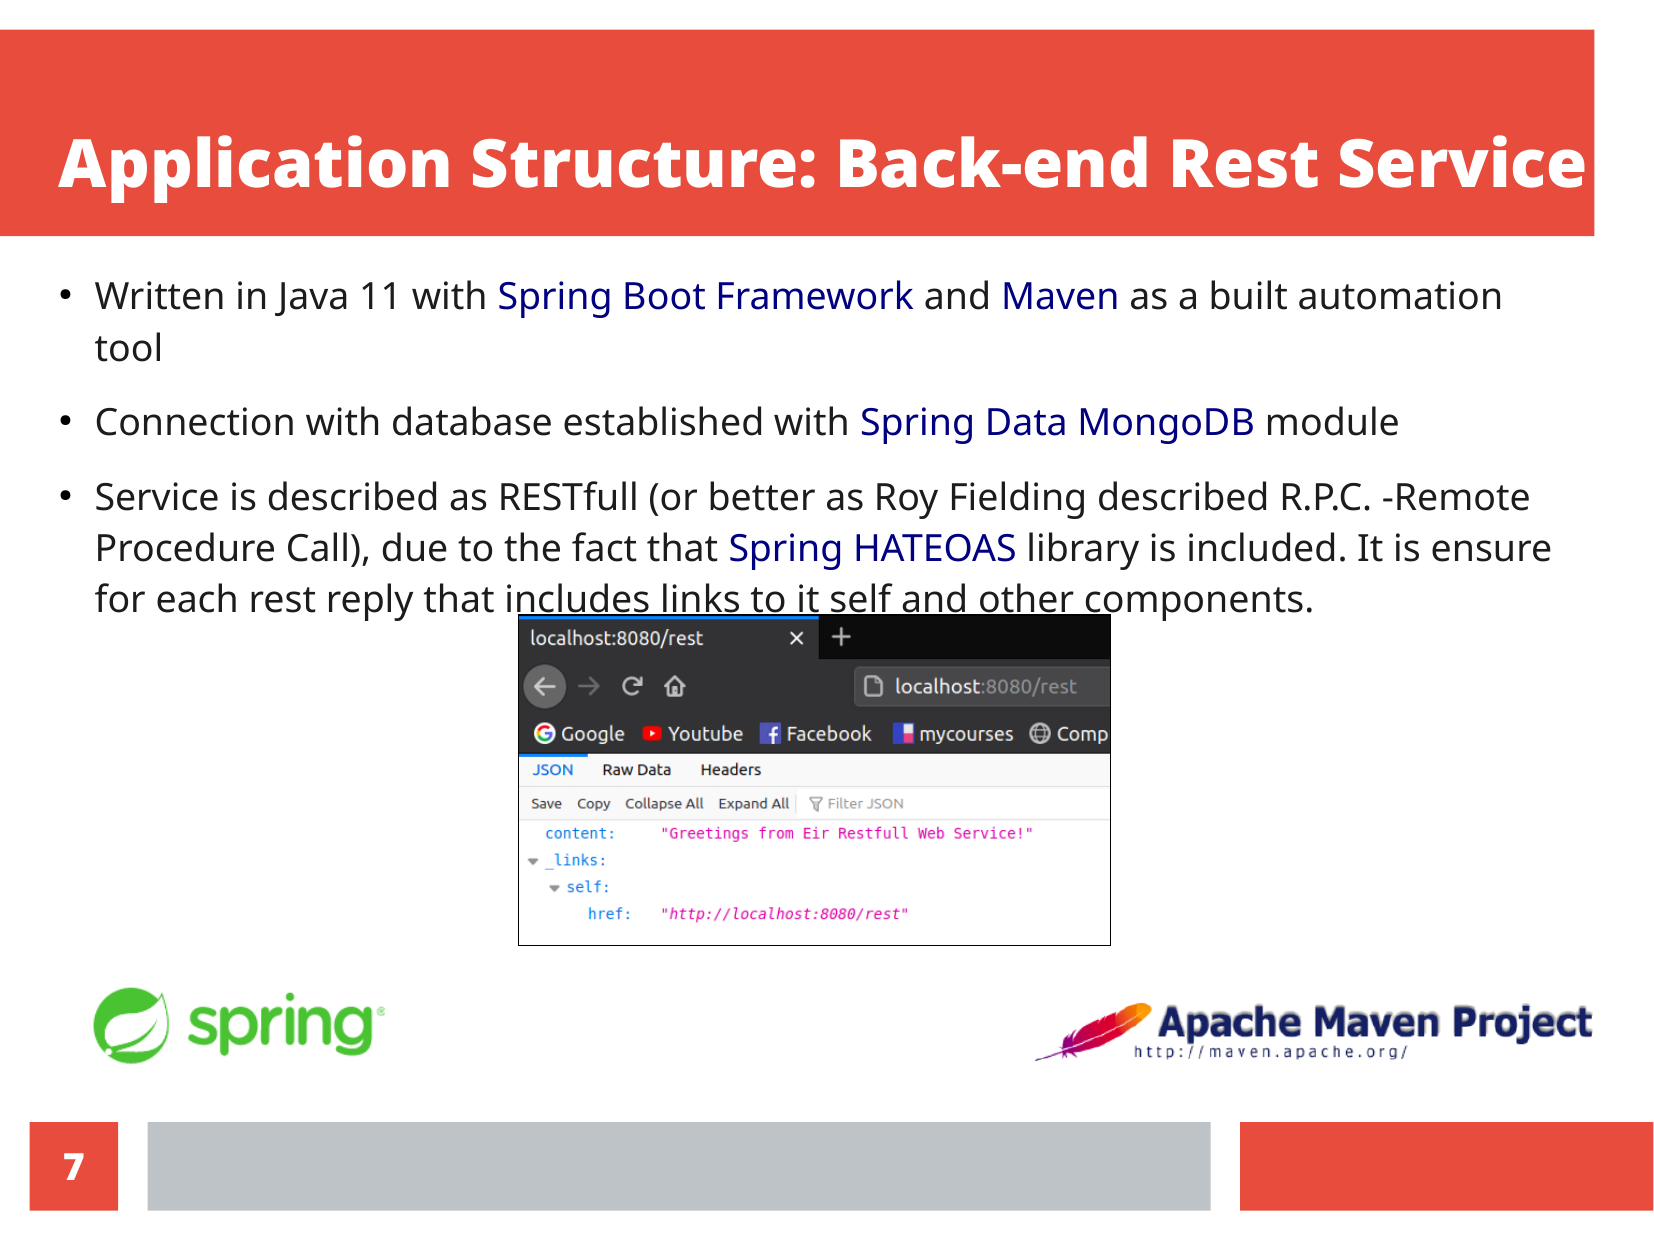

# Application Structure: Back-end Rest Service
Written in Java 11 with Spring Boot Framework and Maven as a built automation tool
Connection with database established with Spring Data MongoDB module
Service is described as RESTfull (or better as Roy Fielding described R.P.C. -Remote Procedure Call), due to the fact that Spring HATEOAS library is included. It is ensure for each rest reply that includes links to it self and other components.
7